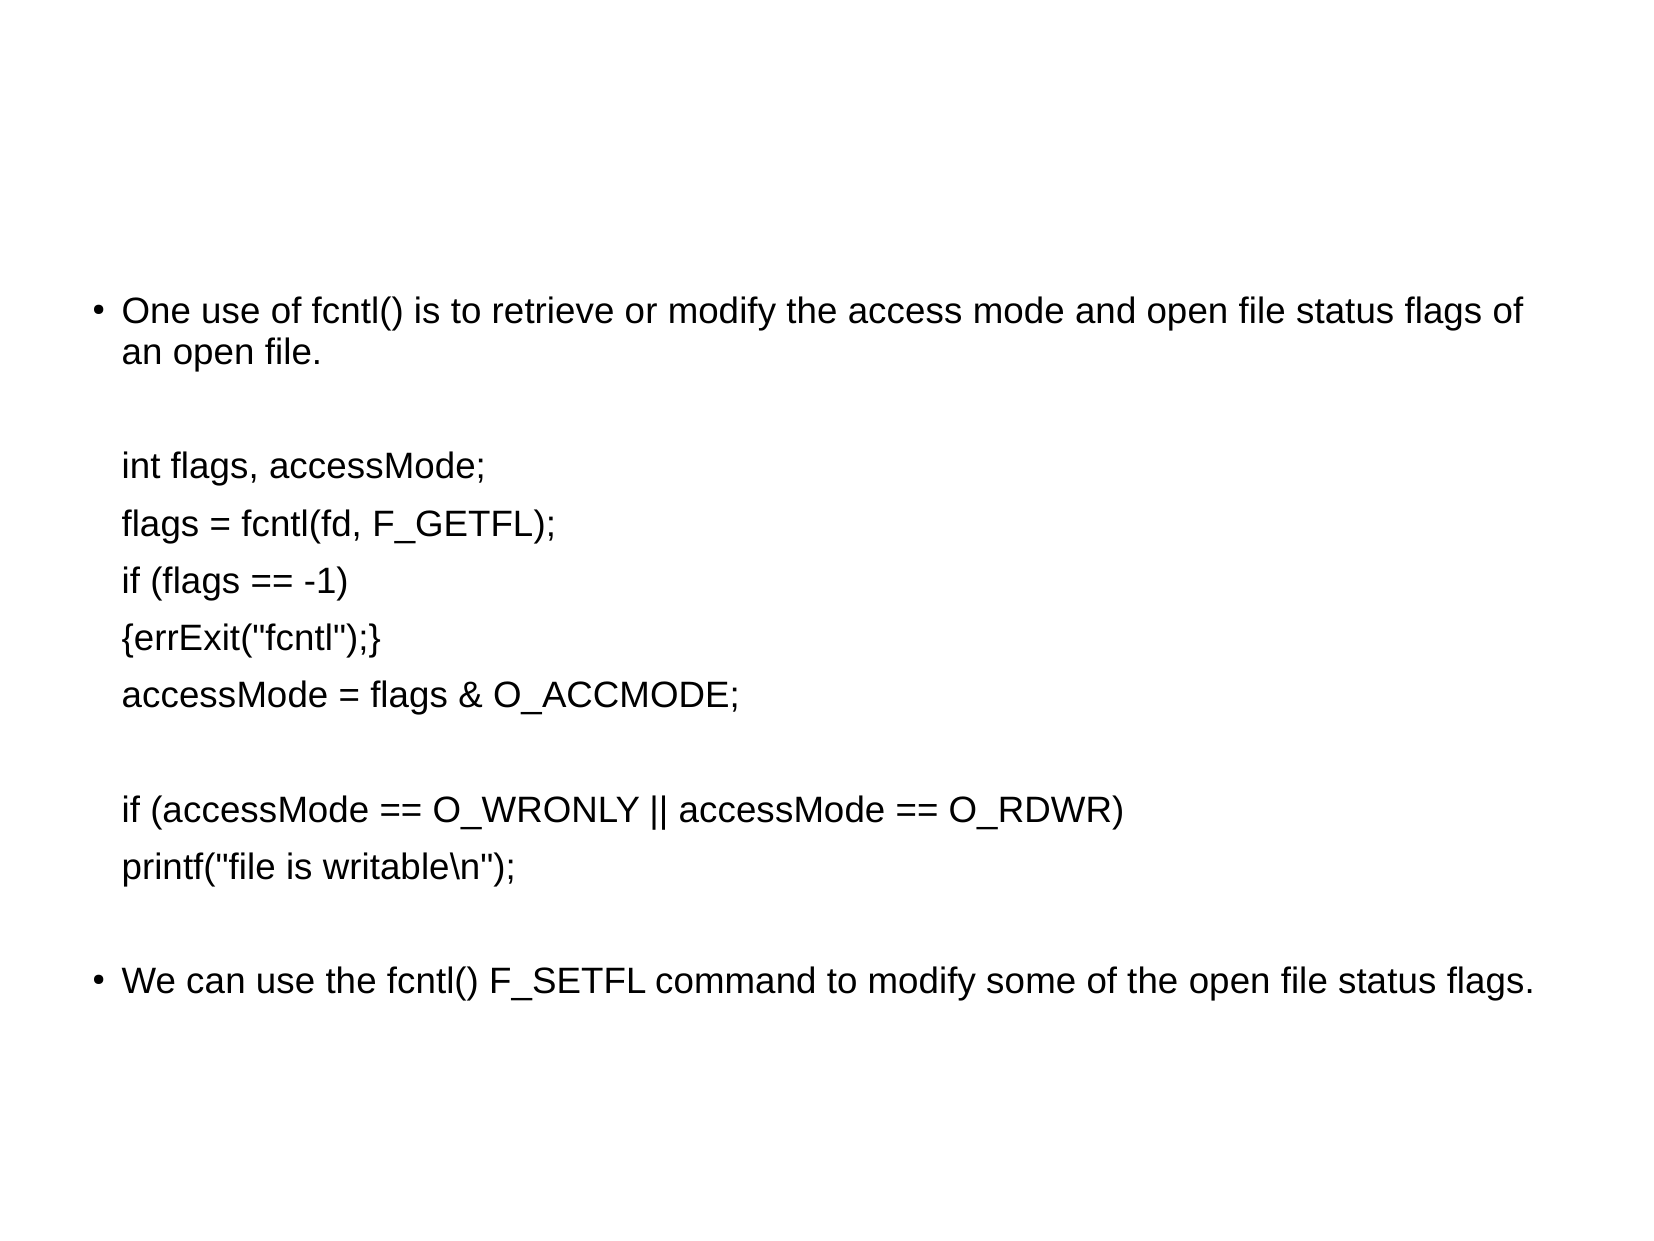

#
One use of fcntl() is to retrieve or modify the access mode and open file status flags of an open file.
int flags, accessMode;
flags = fcntl(fd, F_GETFL);
if (flags == -1)
{errExit("fcntl");}
accessMode = flags & O_ACCMODE;
if (accessMode == O_WRONLY || accessMode == O_RDWR)
printf("file is writable\n");
We can use the fcntl() F_SETFL command to modify some of the open file status flags.